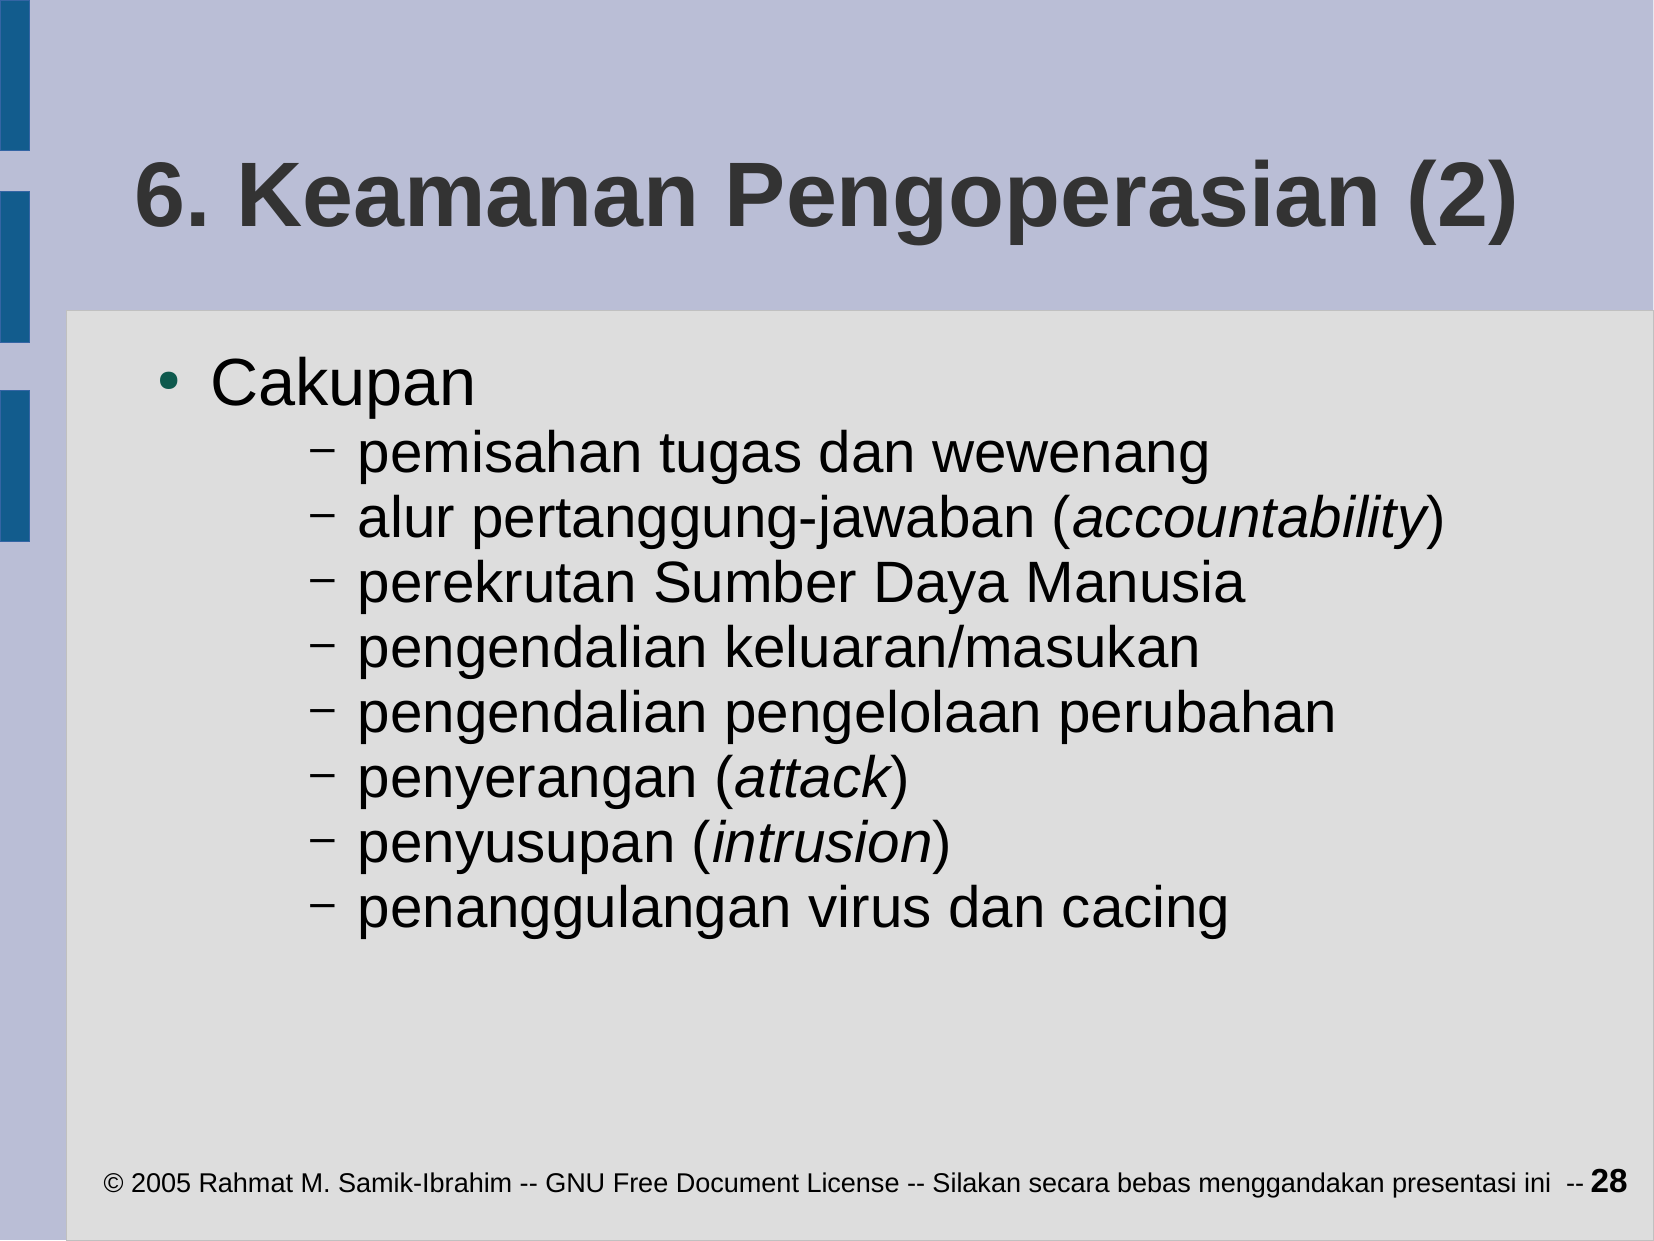

# 6. Keamanan Pengoperasian (2)
Cakupan
pemisahan tugas dan wewenang
alur pertanggung-jawaban (accountability)
perekrutan Sumber Daya Manusia
pengendalian keluaran/masukan
pengendalian pengelolaan perubahan
penyerangan (attack)
penyusupan (intrusion)
penanggulangan virus dan cacing